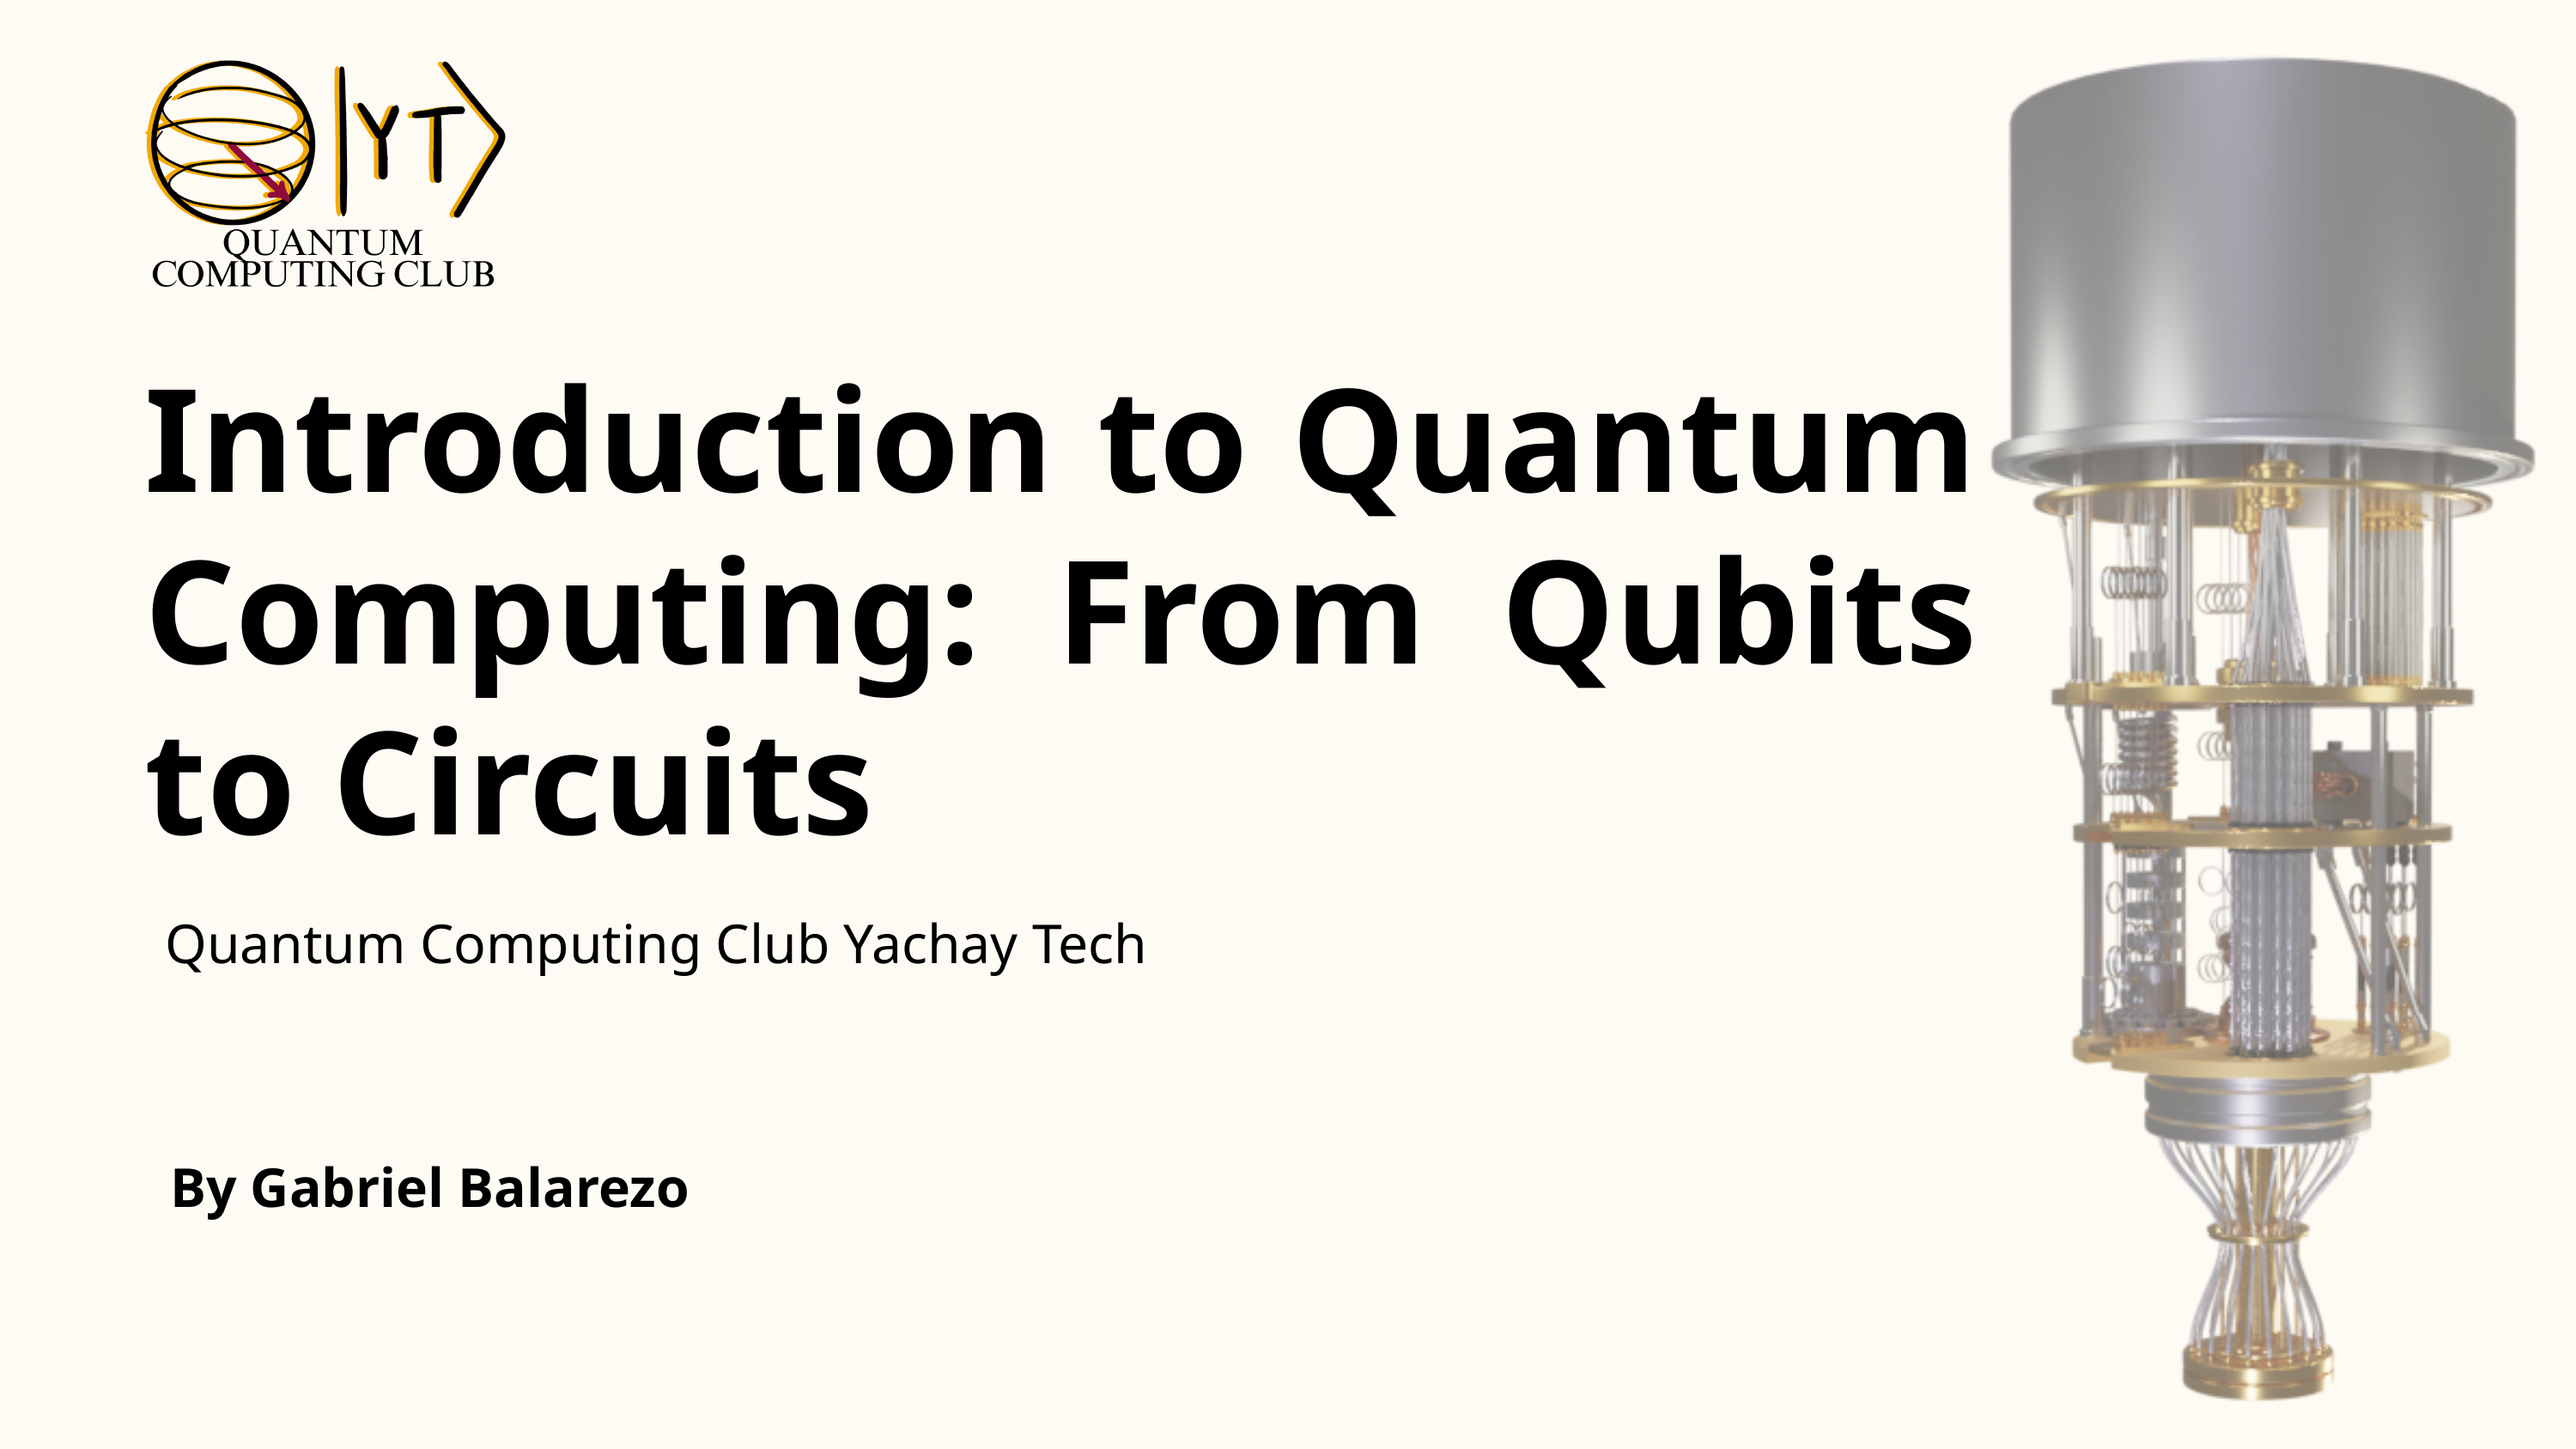

Introduction to Quantum Computing: From Qubits to Circuits
Quantum Computing Club Yachay Tech
By Gabriel Balarezo